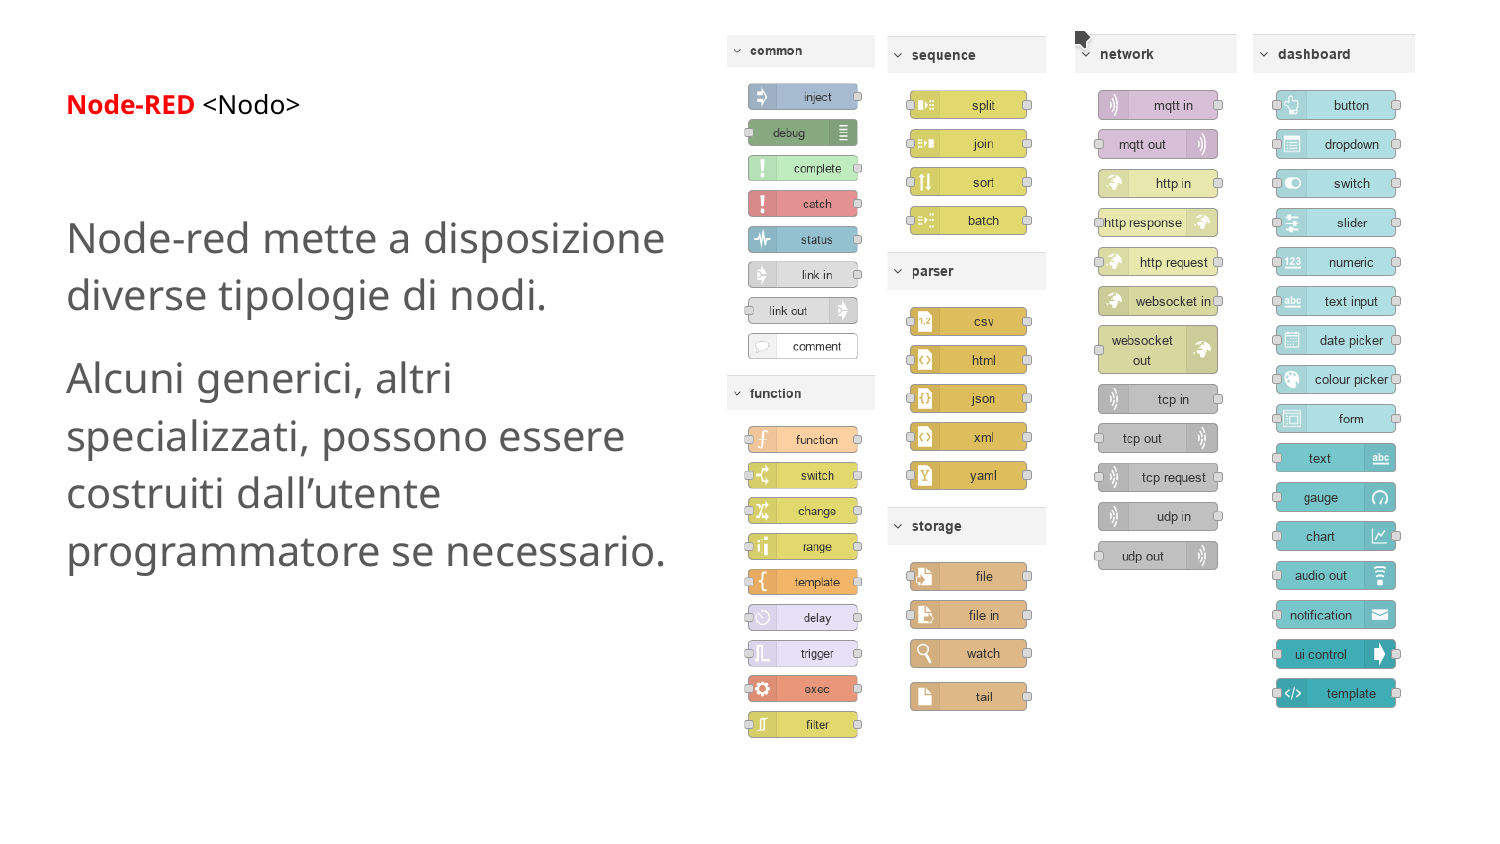

# Node-RED <Nodo>
Node-red mette a disposizione diverse tipologie di nodi.
Alcuni generici, altri specializzati, possono essere costruiti dall’utente programmatore se necessario.